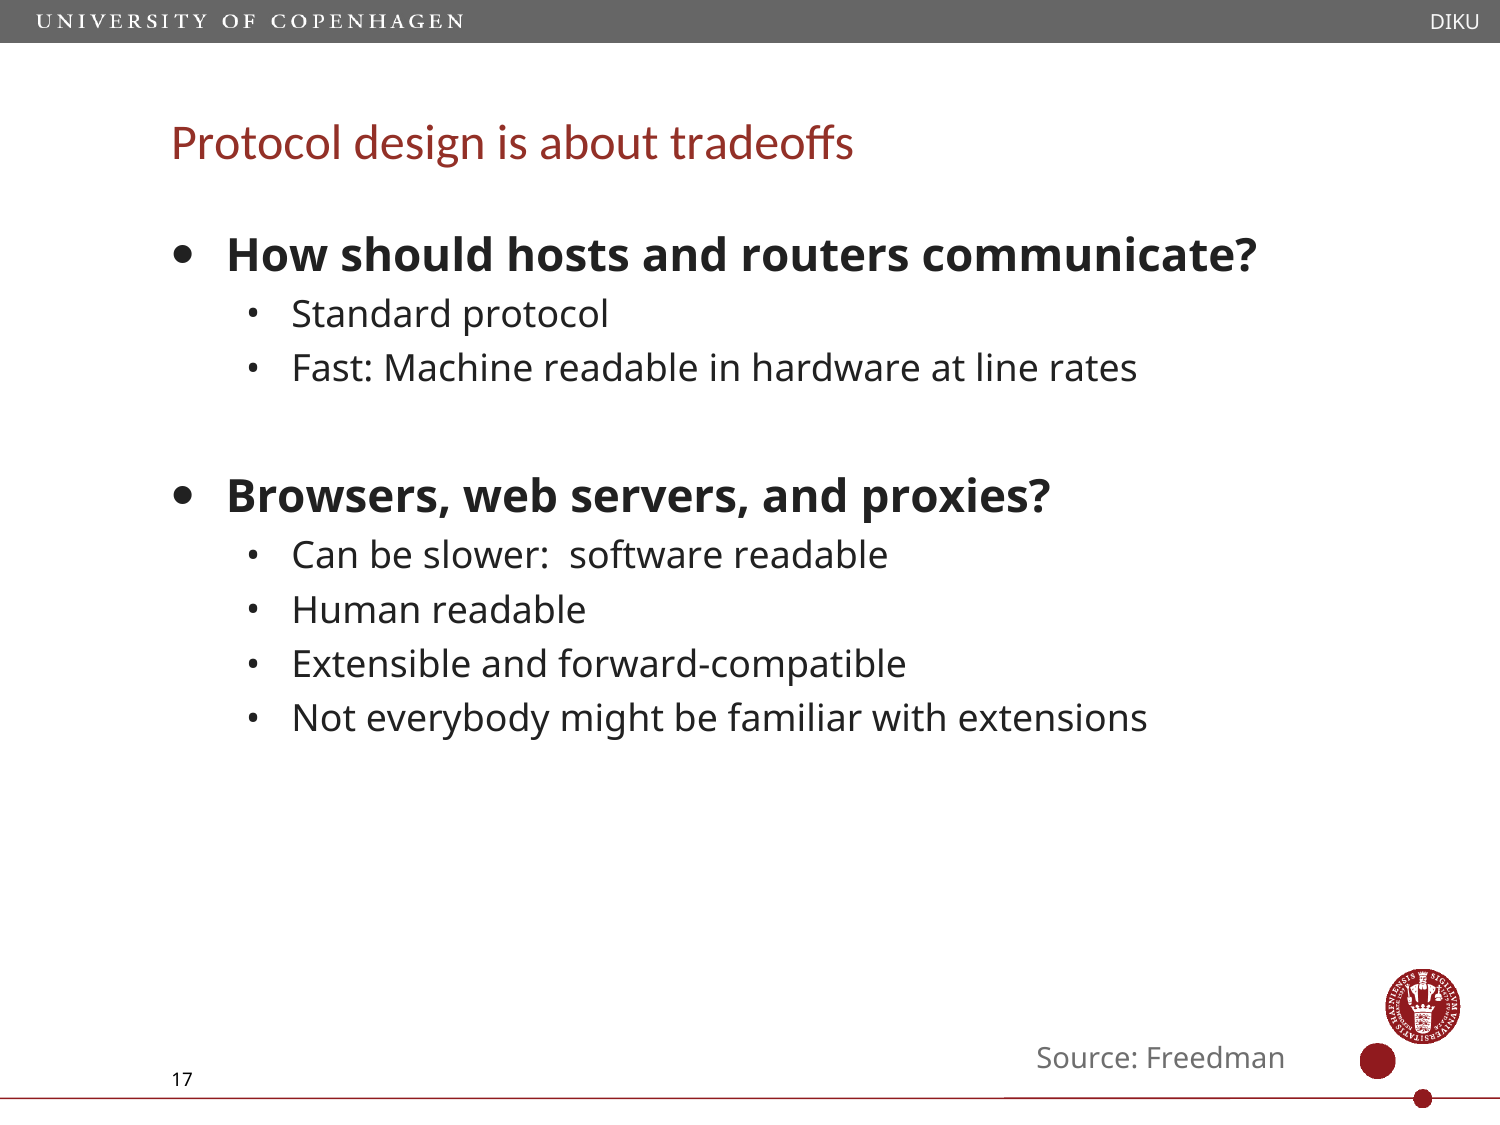

DIKU
Protocol design is about tradeoffs
How should hosts and routers communicate?
Standard protocol
Fast: Machine readable in hardware at line rates
Browsers, web servers, and proxies?
Can be slower: software readable
Human readable
Extensible and forward-compatible
Not everybody might be familiar with extensions
Source: Freedman